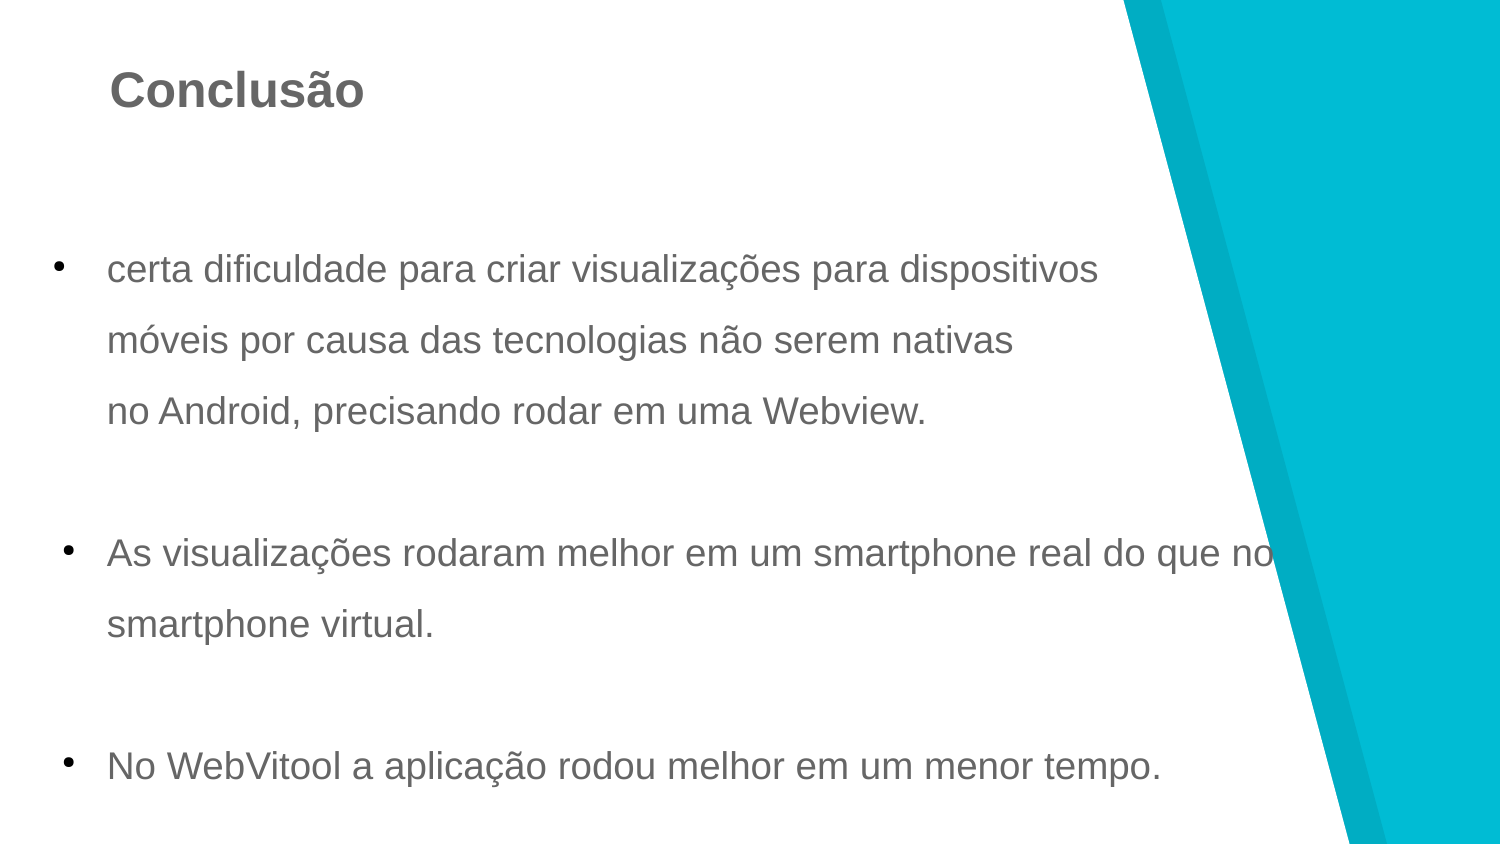

# Conclusão
certa dificuldade para criar visualizações para dispositivos
móveis por causa das tecnologias não serem nativas
no Android, precisando rodar em uma Webview.
As visualizações rodaram melhor em um smartphone real do que no
smartphone virtual.
No WebVitool a aplicação rodou melhor em um menor tempo.